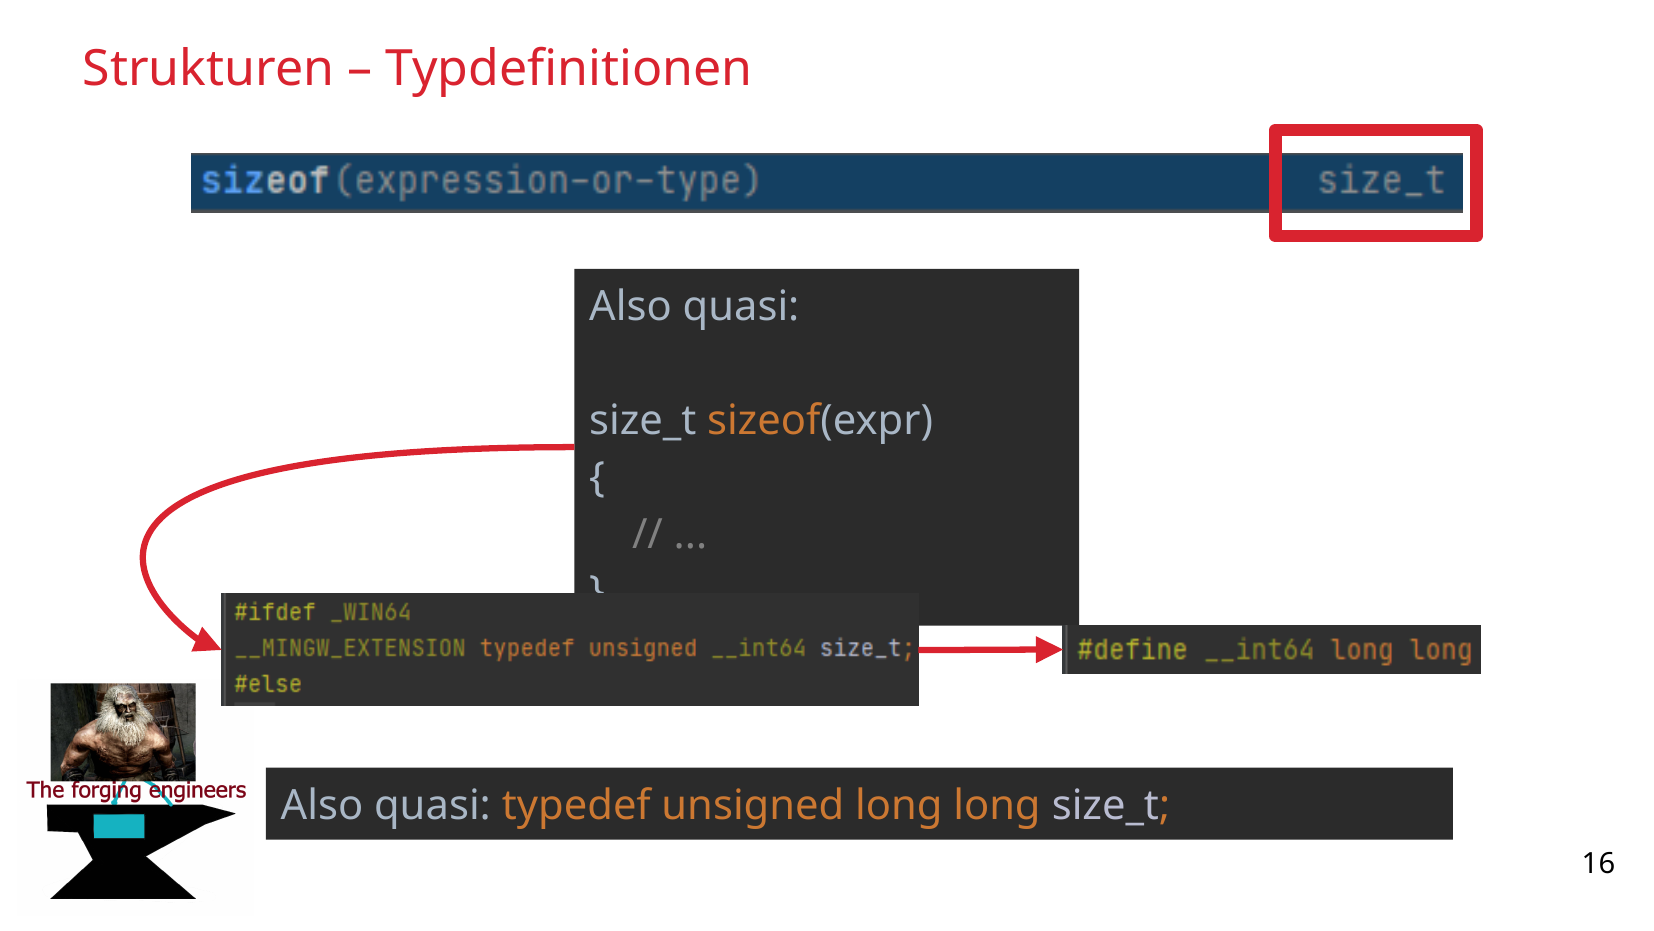

# Strukturen – Typdefinitionen
Also quasi:
size_t sizeof(expr)
{
 // ...
}
Also quasi: typedef unsigned long long size_t;